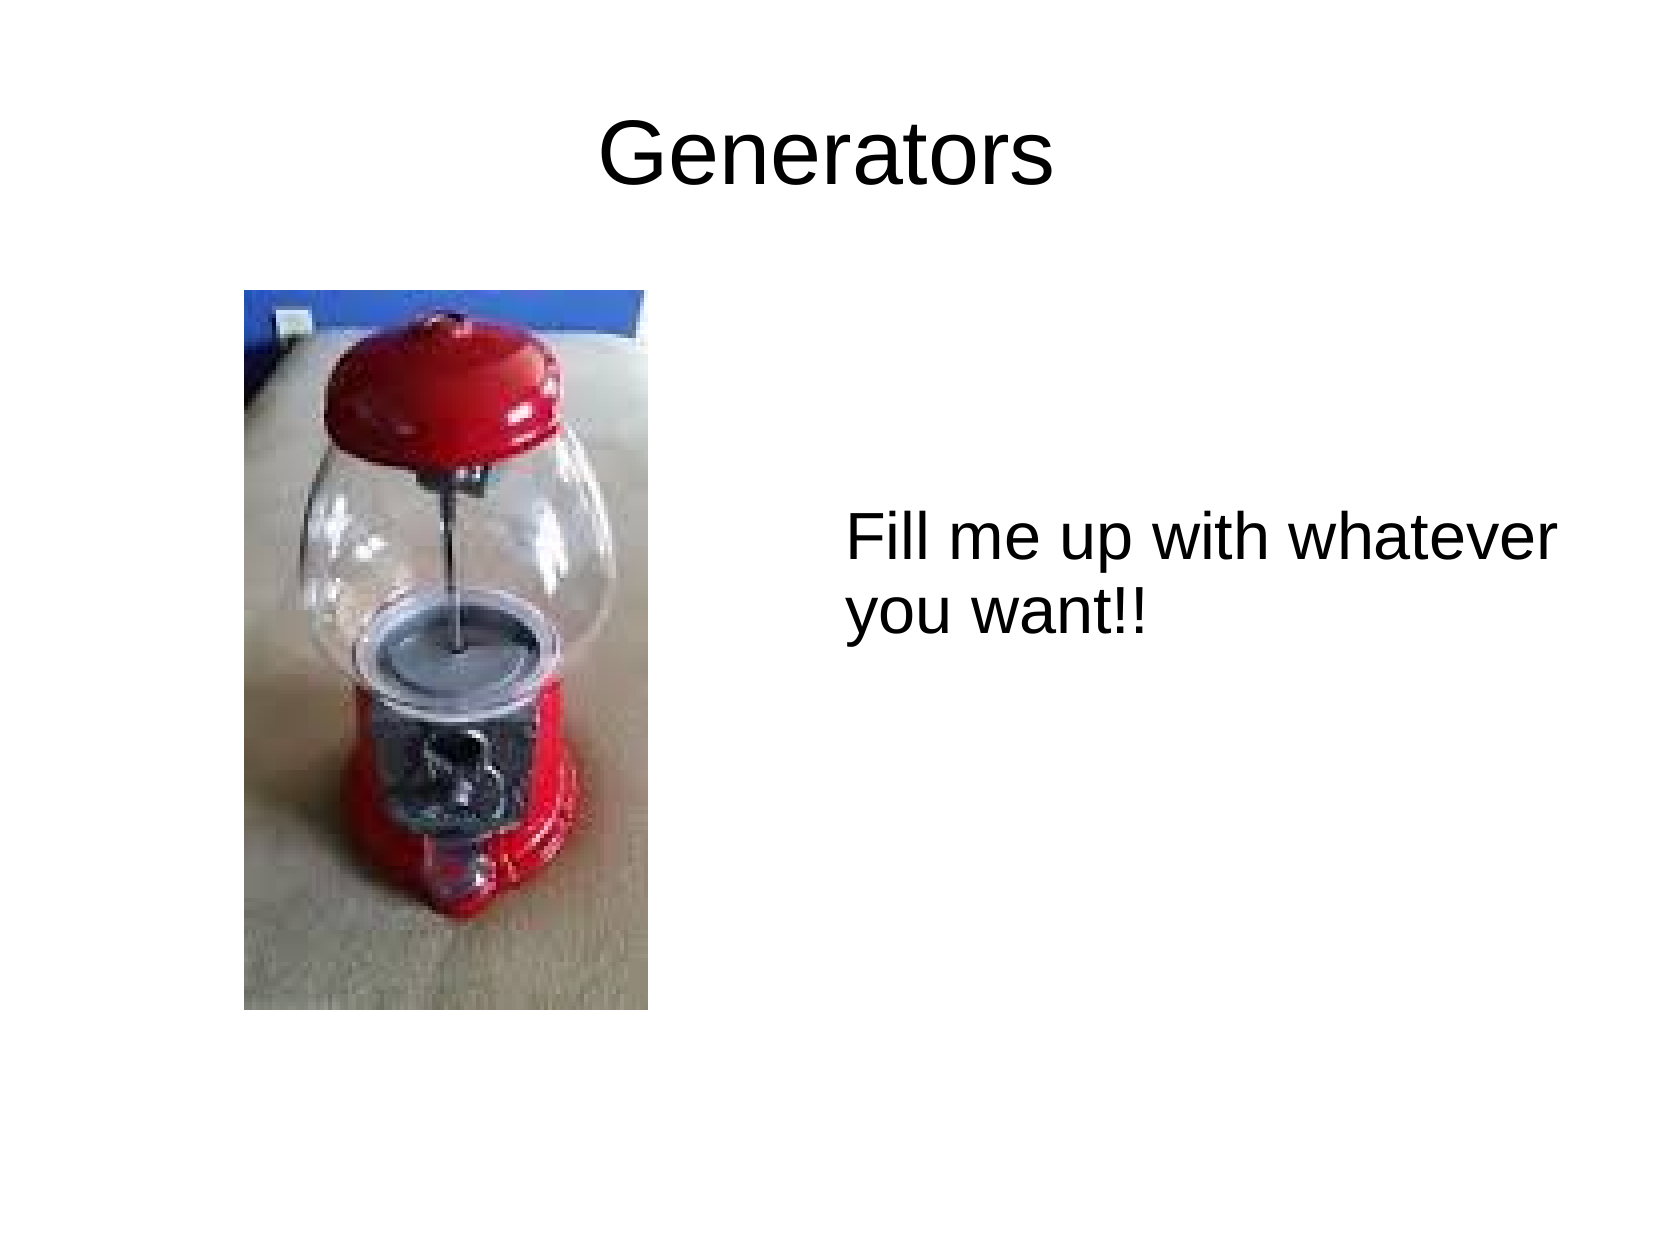

# Generators
Fill me up with whatever you want!!